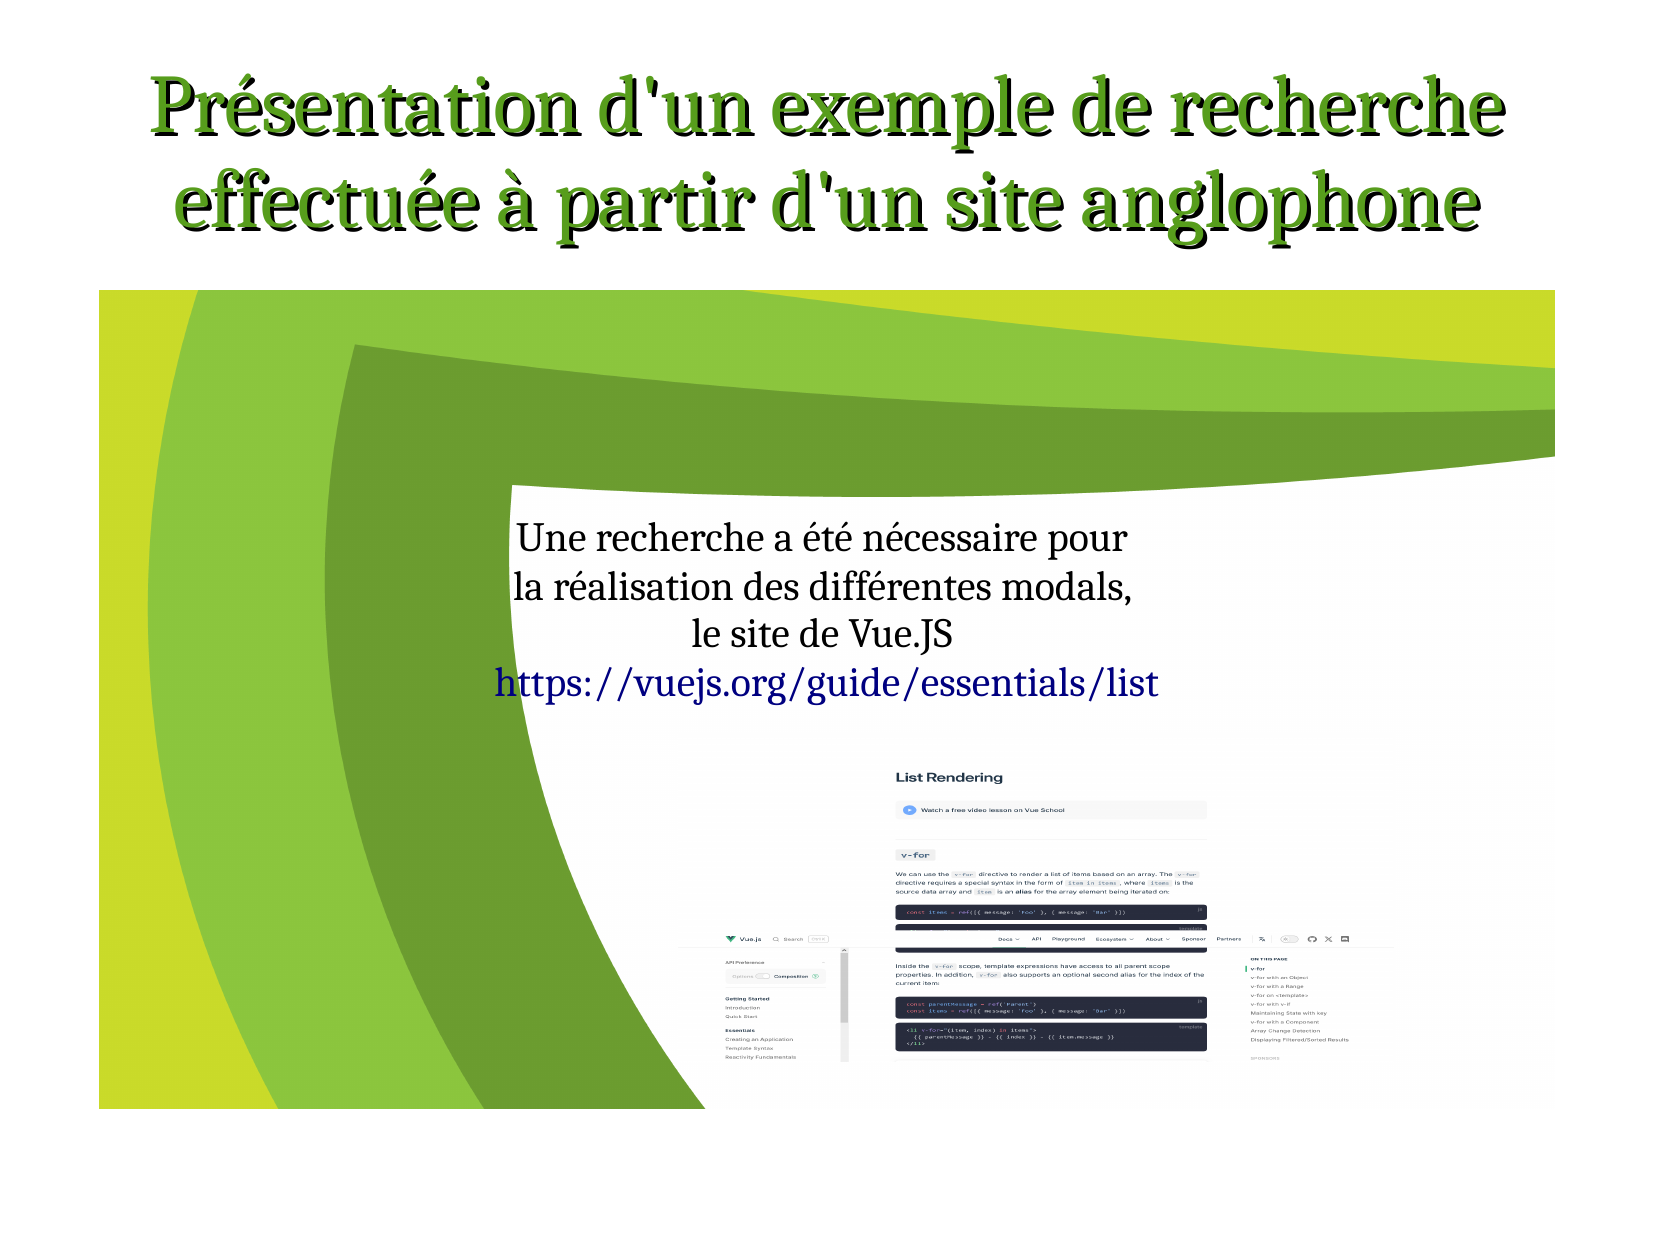

# Présentation d'un exemple de recherche effectuée à partir d'un site anglophone